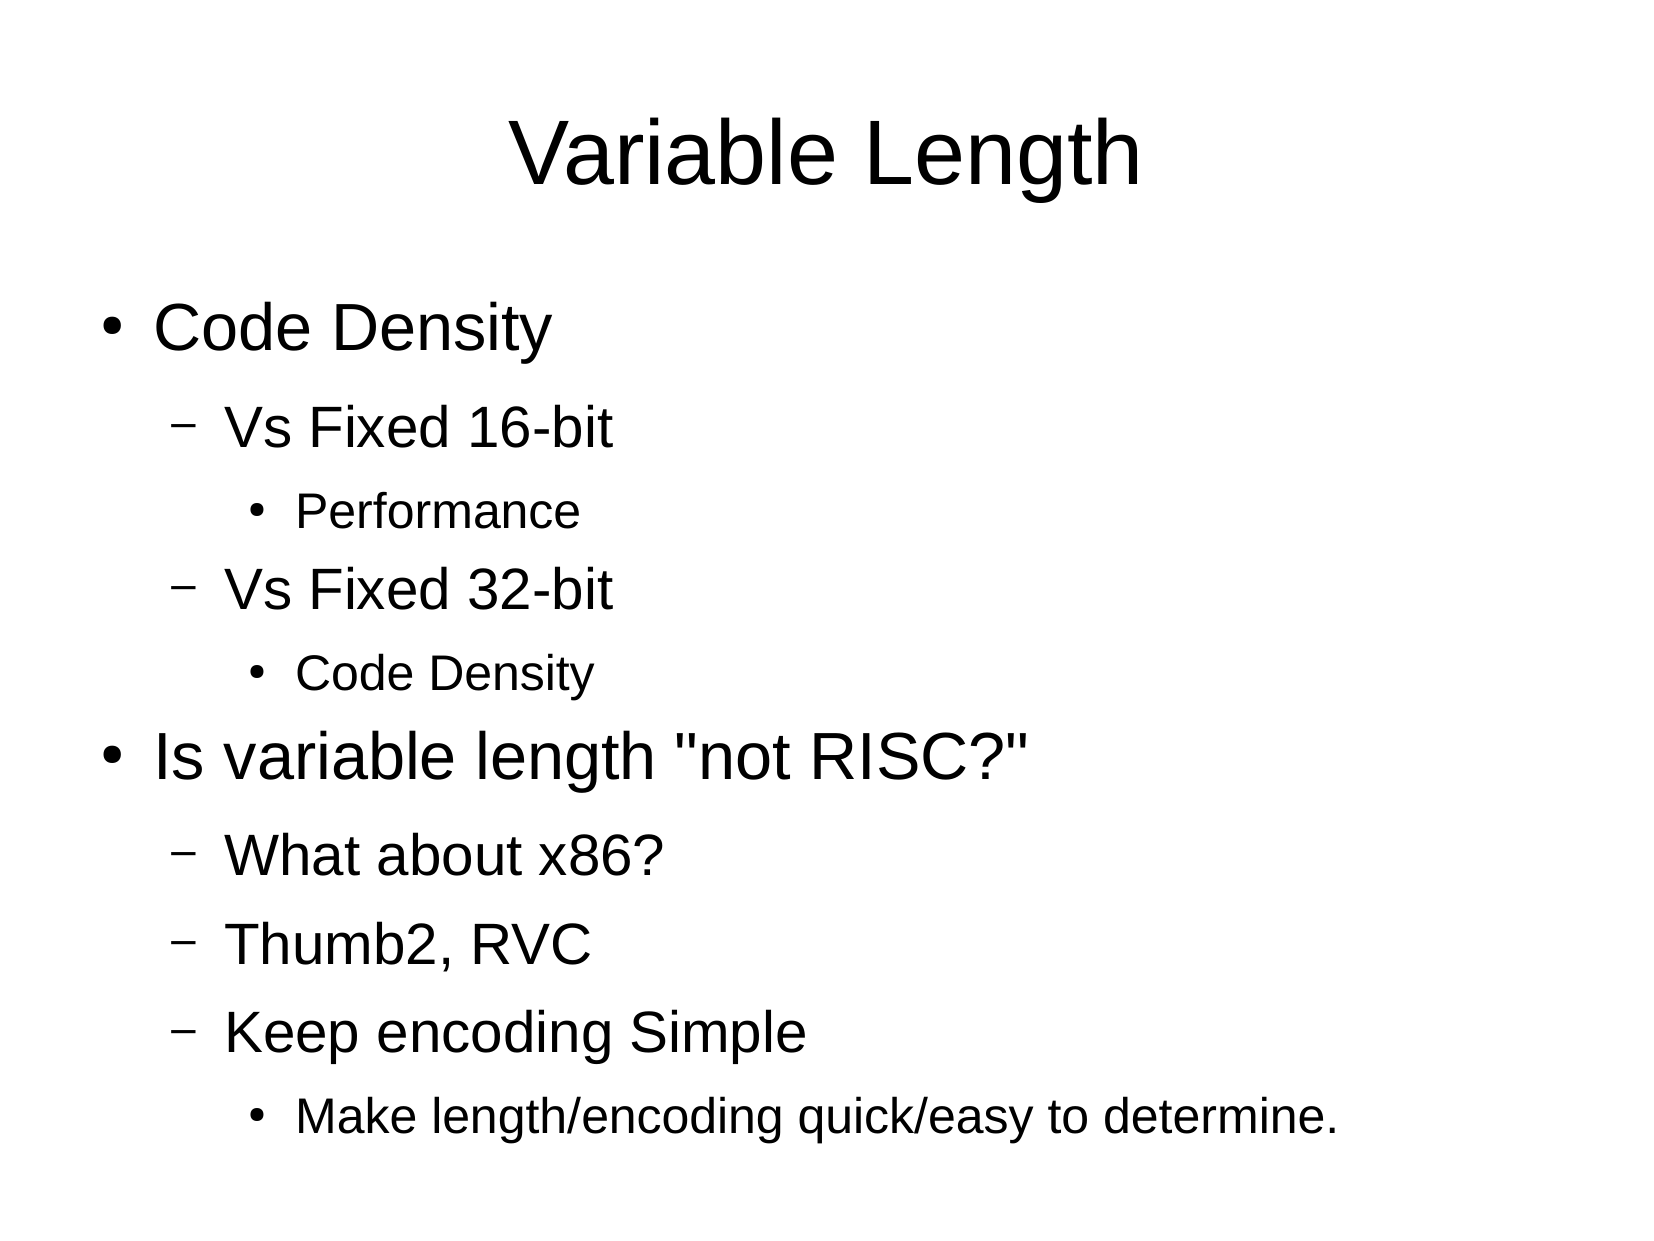

# Variable Length
Code Density
Vs Fixed 16-bit
Performance
Vs Fixed 32-bit
Code Density
Is variable length "not RISC?"
What about x86?
Thumb2, RVC
Keep encoding Simple
Make length/encoding quick/easy to determine.